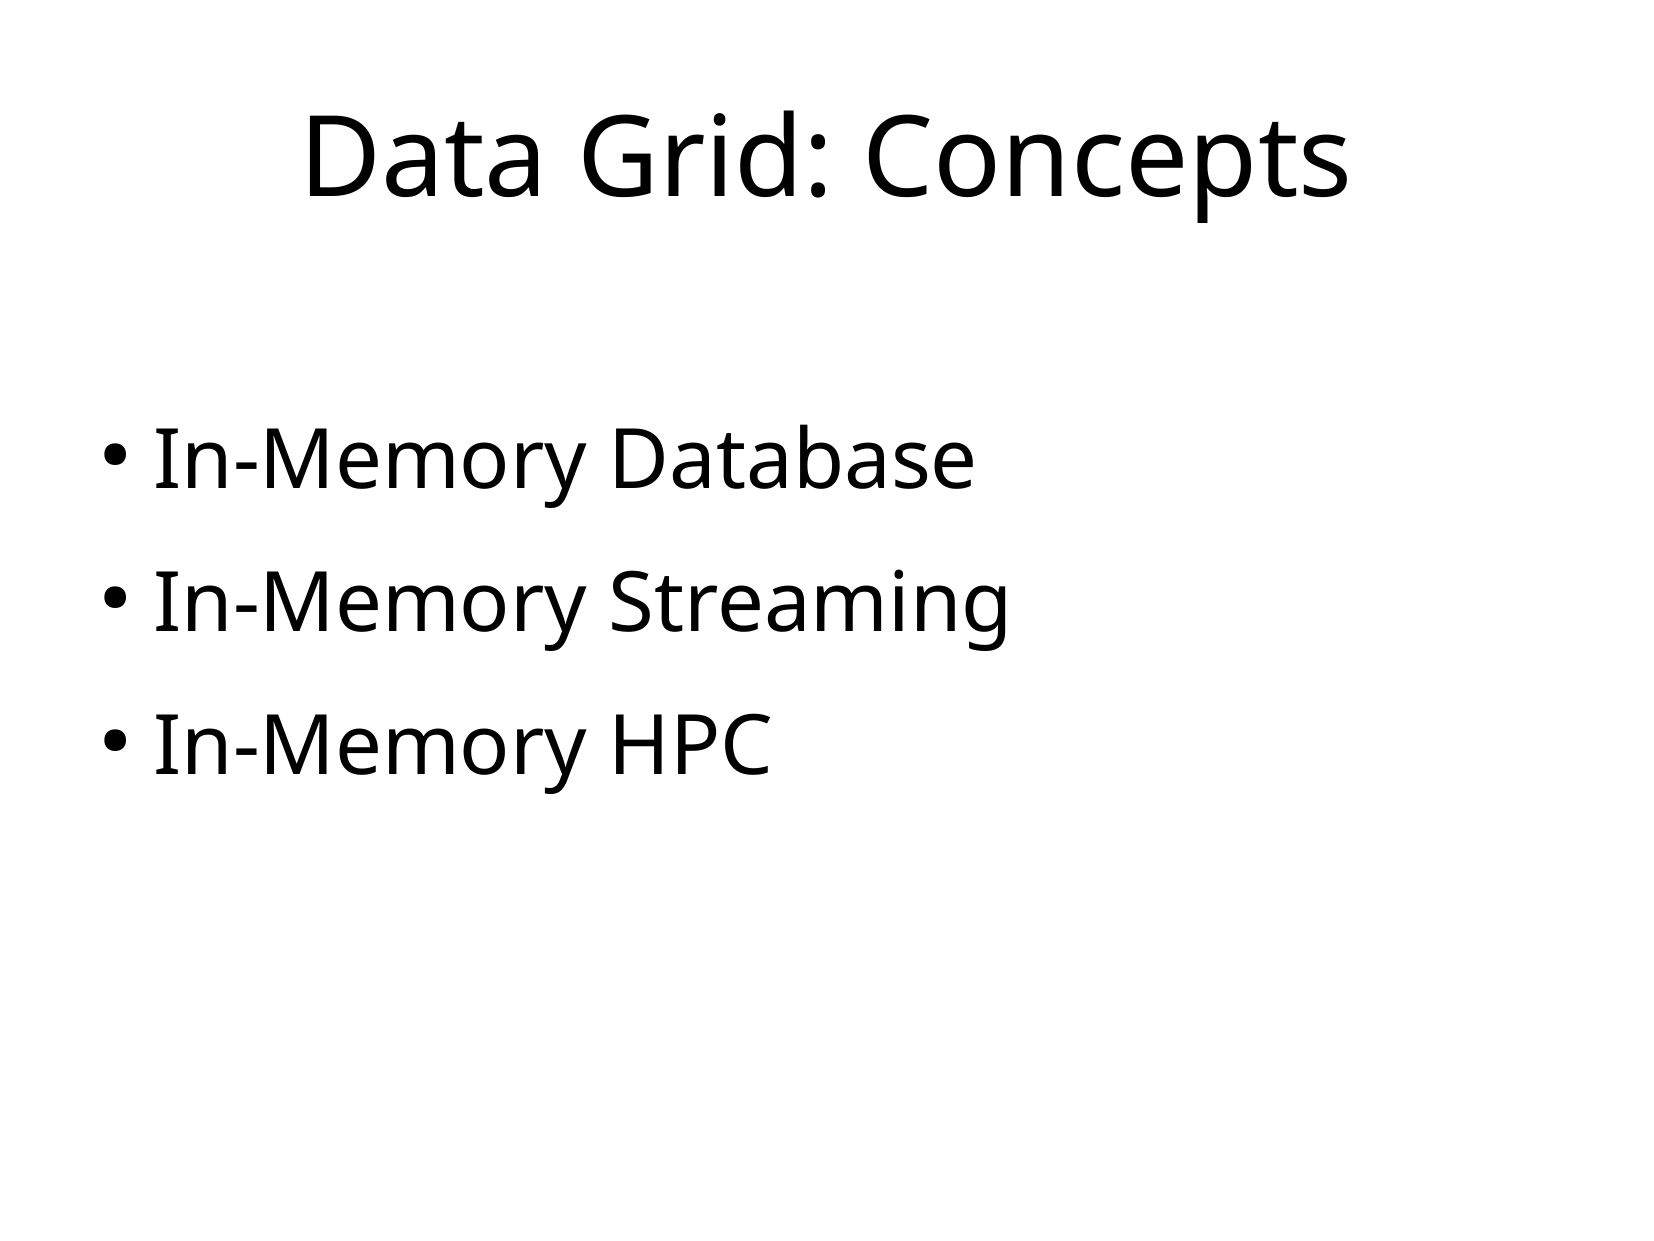

# Data Grid: Concepts
In-Memory Database
In-Memory Streaming
In-Memory HPC